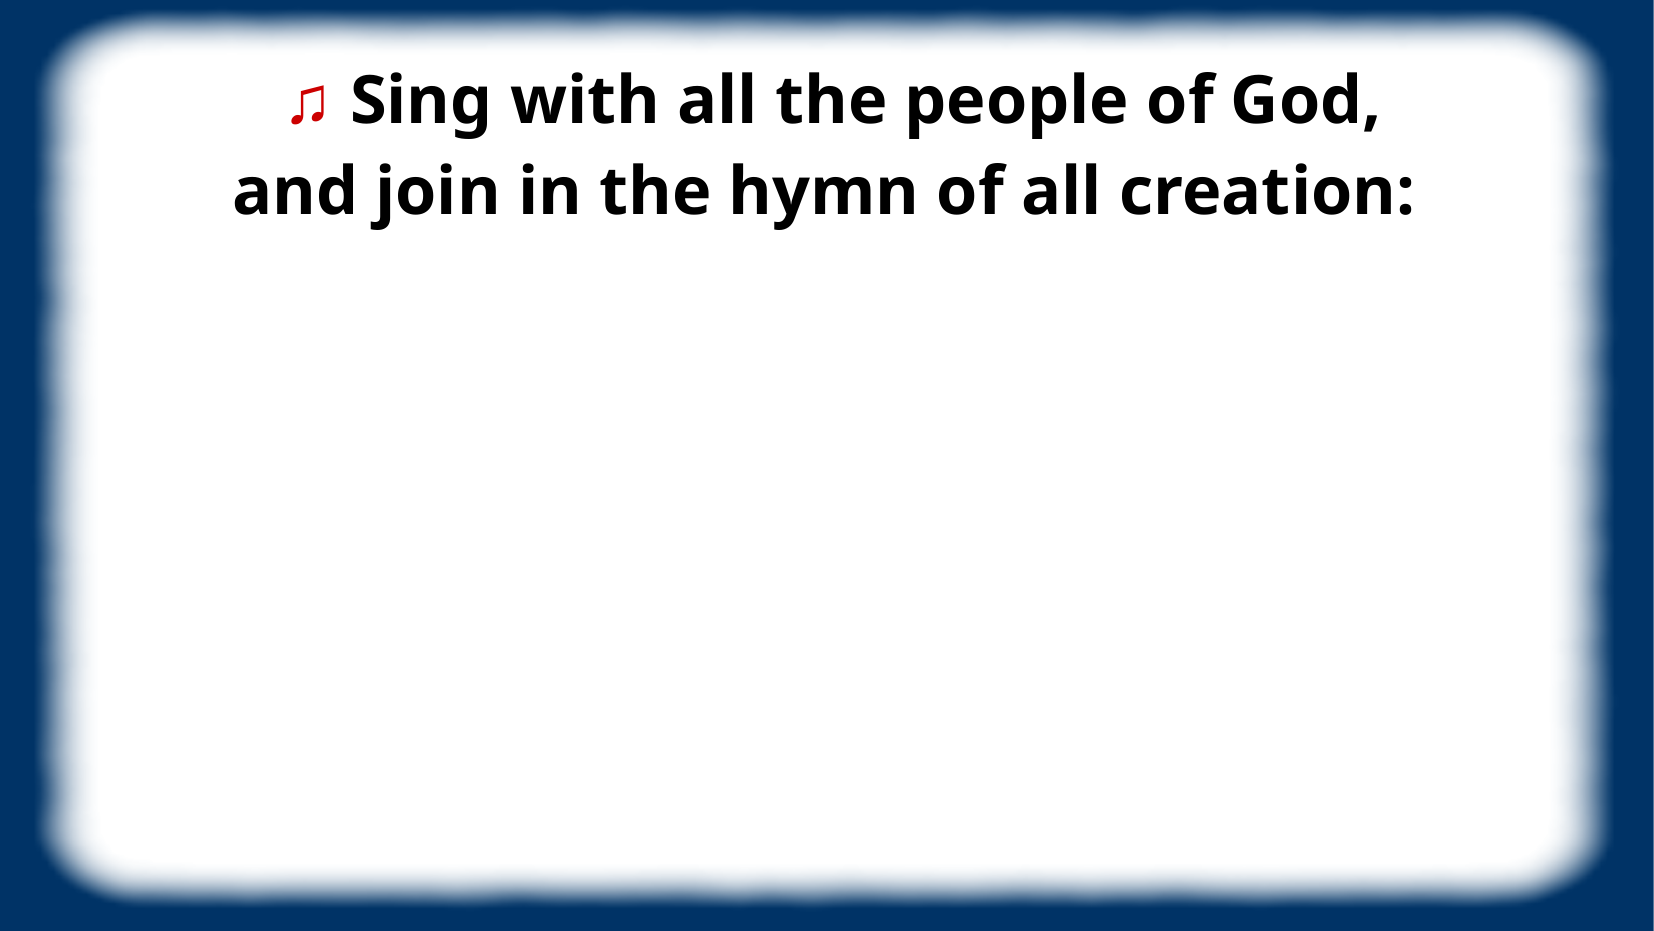

♫ Sing with all the people of God,
and join in the hymn of all creation: